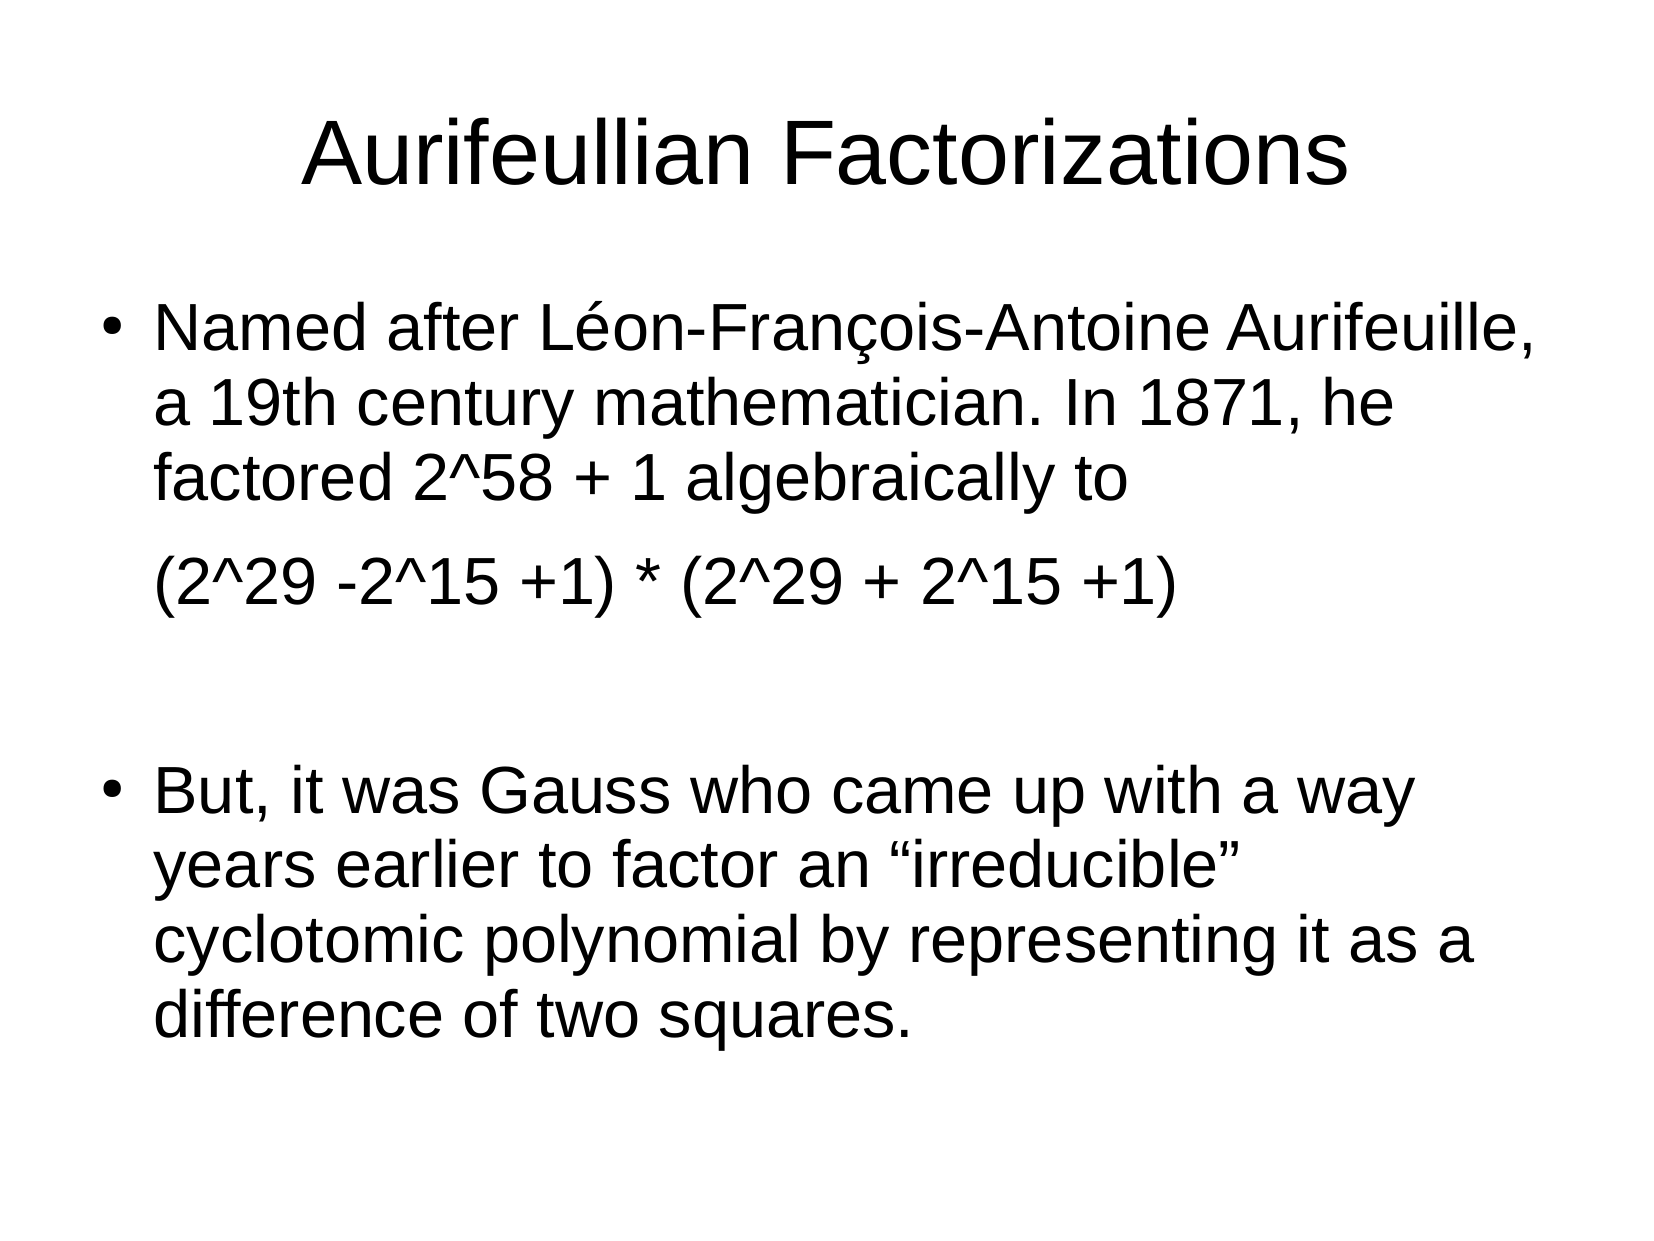

# Aurifeullian Factorizations
Named after Léon-François-Antoine Aurifeuille, a 19th century mathematician. In 1871, he factored 2^58 + 1 algebraically to
(2^29 -2^15 +1) * (2^29 + 2^15 +1)
But, it was Gauss who came up with a way years earlier to factor an “irreducible” cyclotomic polynomial by representing it as a difference of two squares.